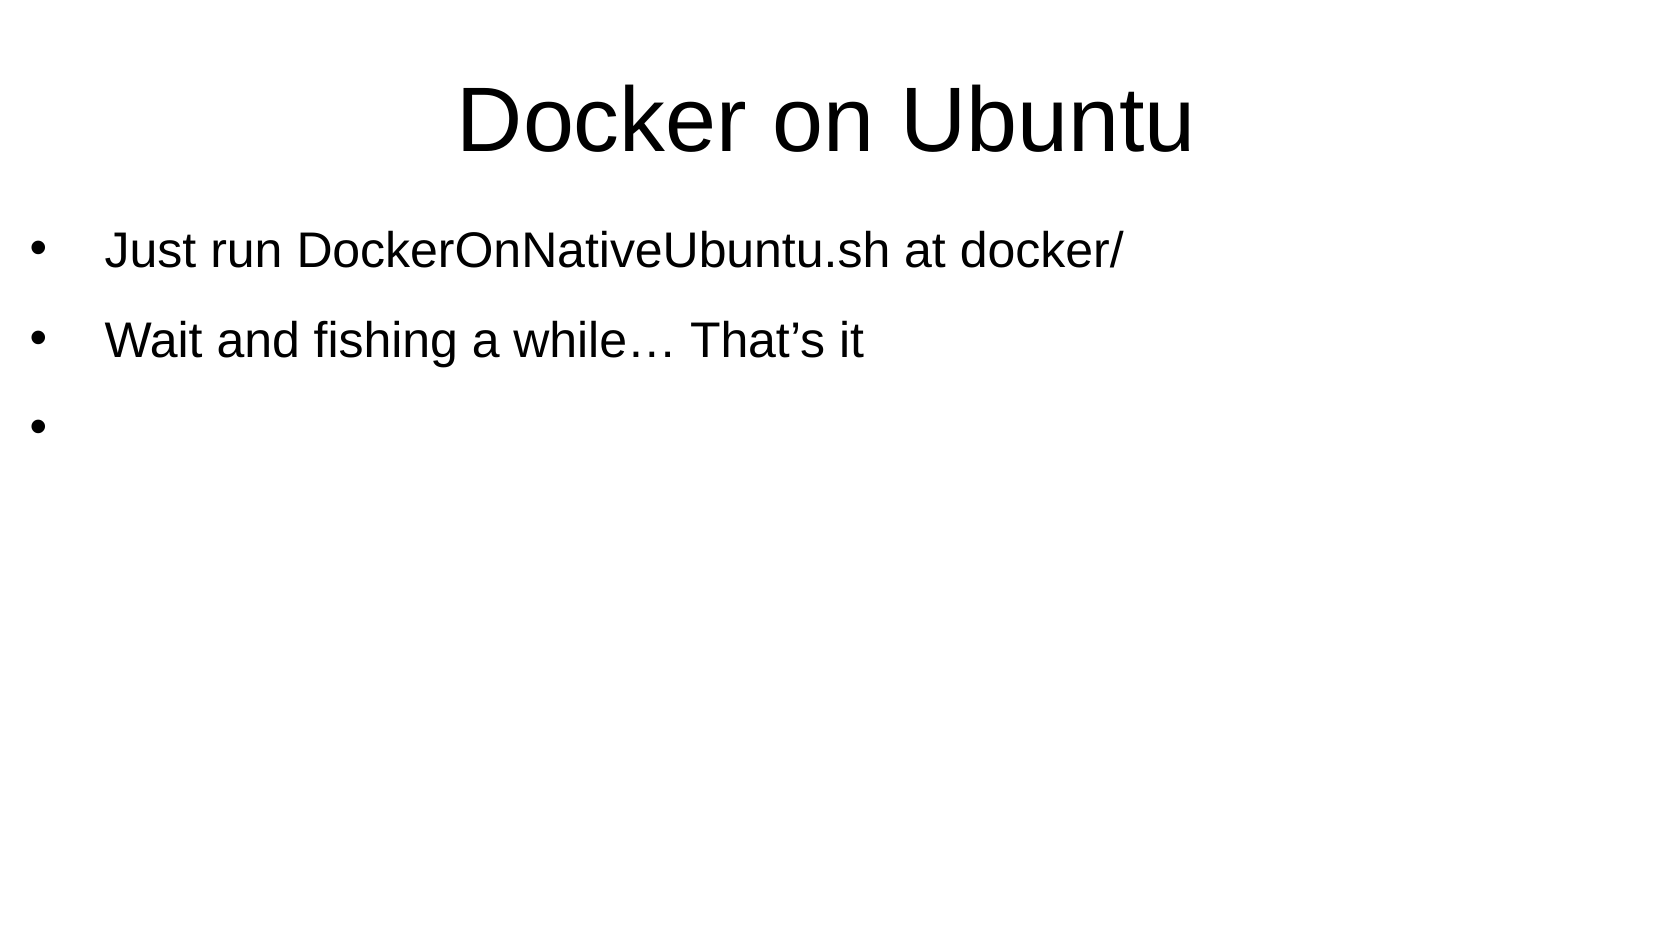

# Docker on Ubuntu
Just run DockerOnNativeUbuntu.sh at docker/
Wait and fishing a while… That’s it